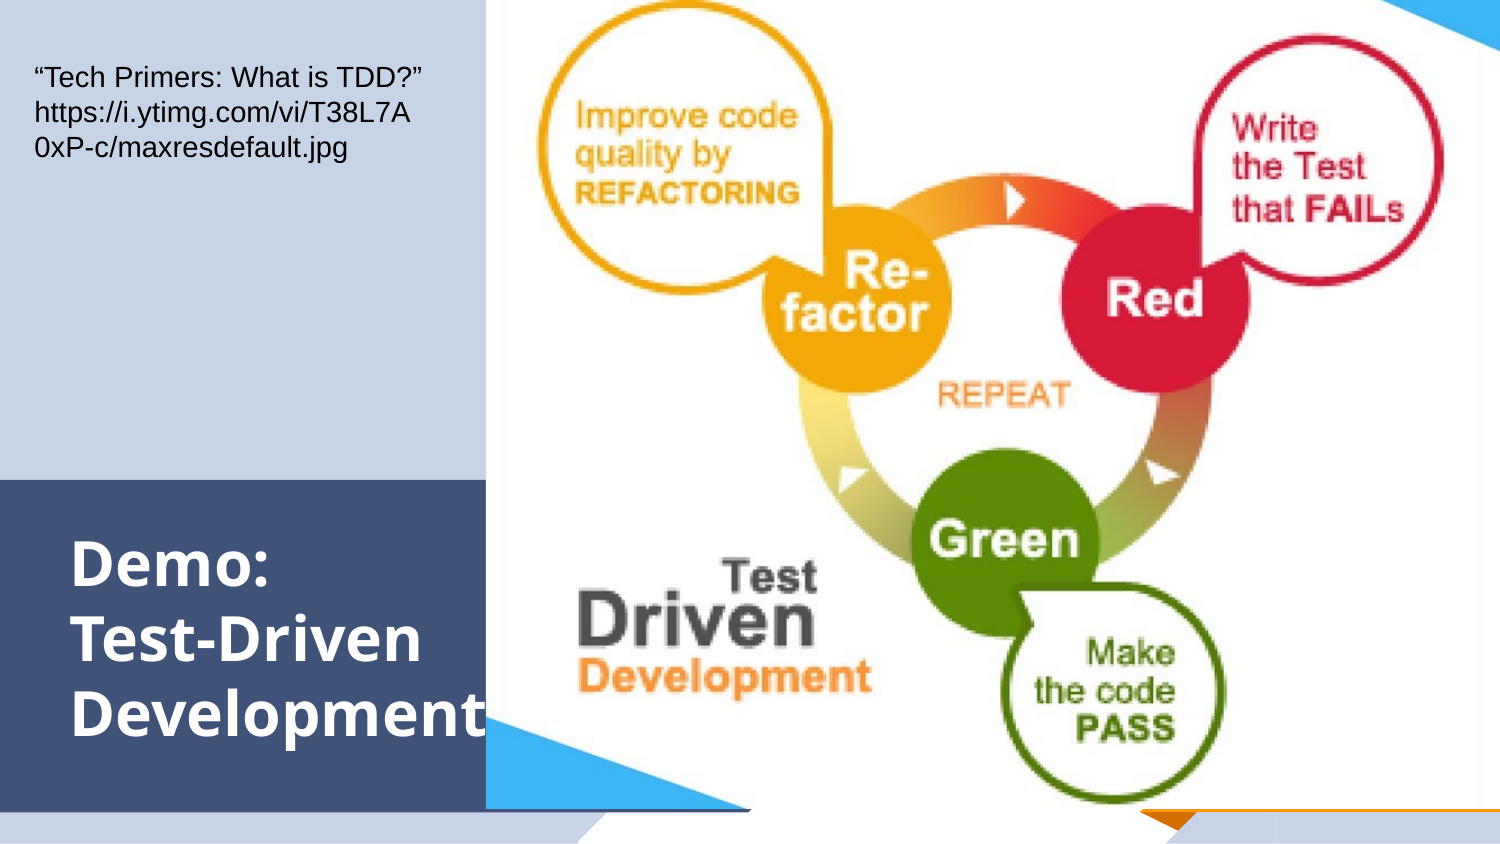

“Tech Primers: What is TDD?” https://i.ytimg.com/vi/T38L7A0xP-c/maxresdefault.jpg
# Demo: Test-Driven Development